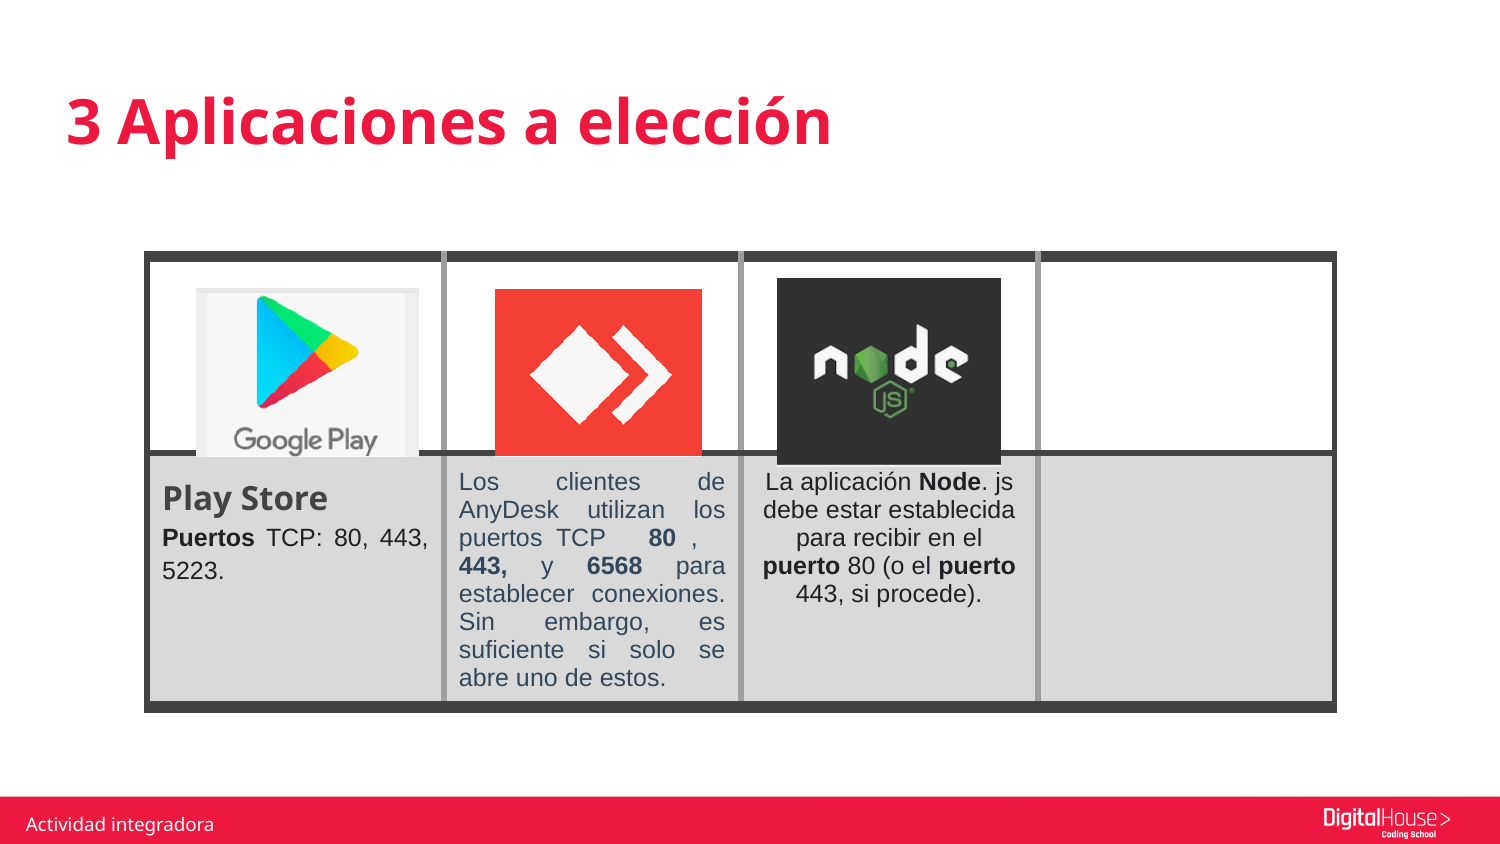

# 3 Aplicaciones a elección
| | | | |
| --- | --- | --- | --- |
| Play Store Puertos TCP: 80, 443, 5223. | Los clientes de AnyDesk utilizan los puertos TCP 80 , 443, y 6568 para establecer conexiones. Sin embargo, es suficiente si solo se abre uno de estos. | La aplicación Node. js debe estar establecida para recibir en el puerto 80 (o el puerto 443, si procede). | |